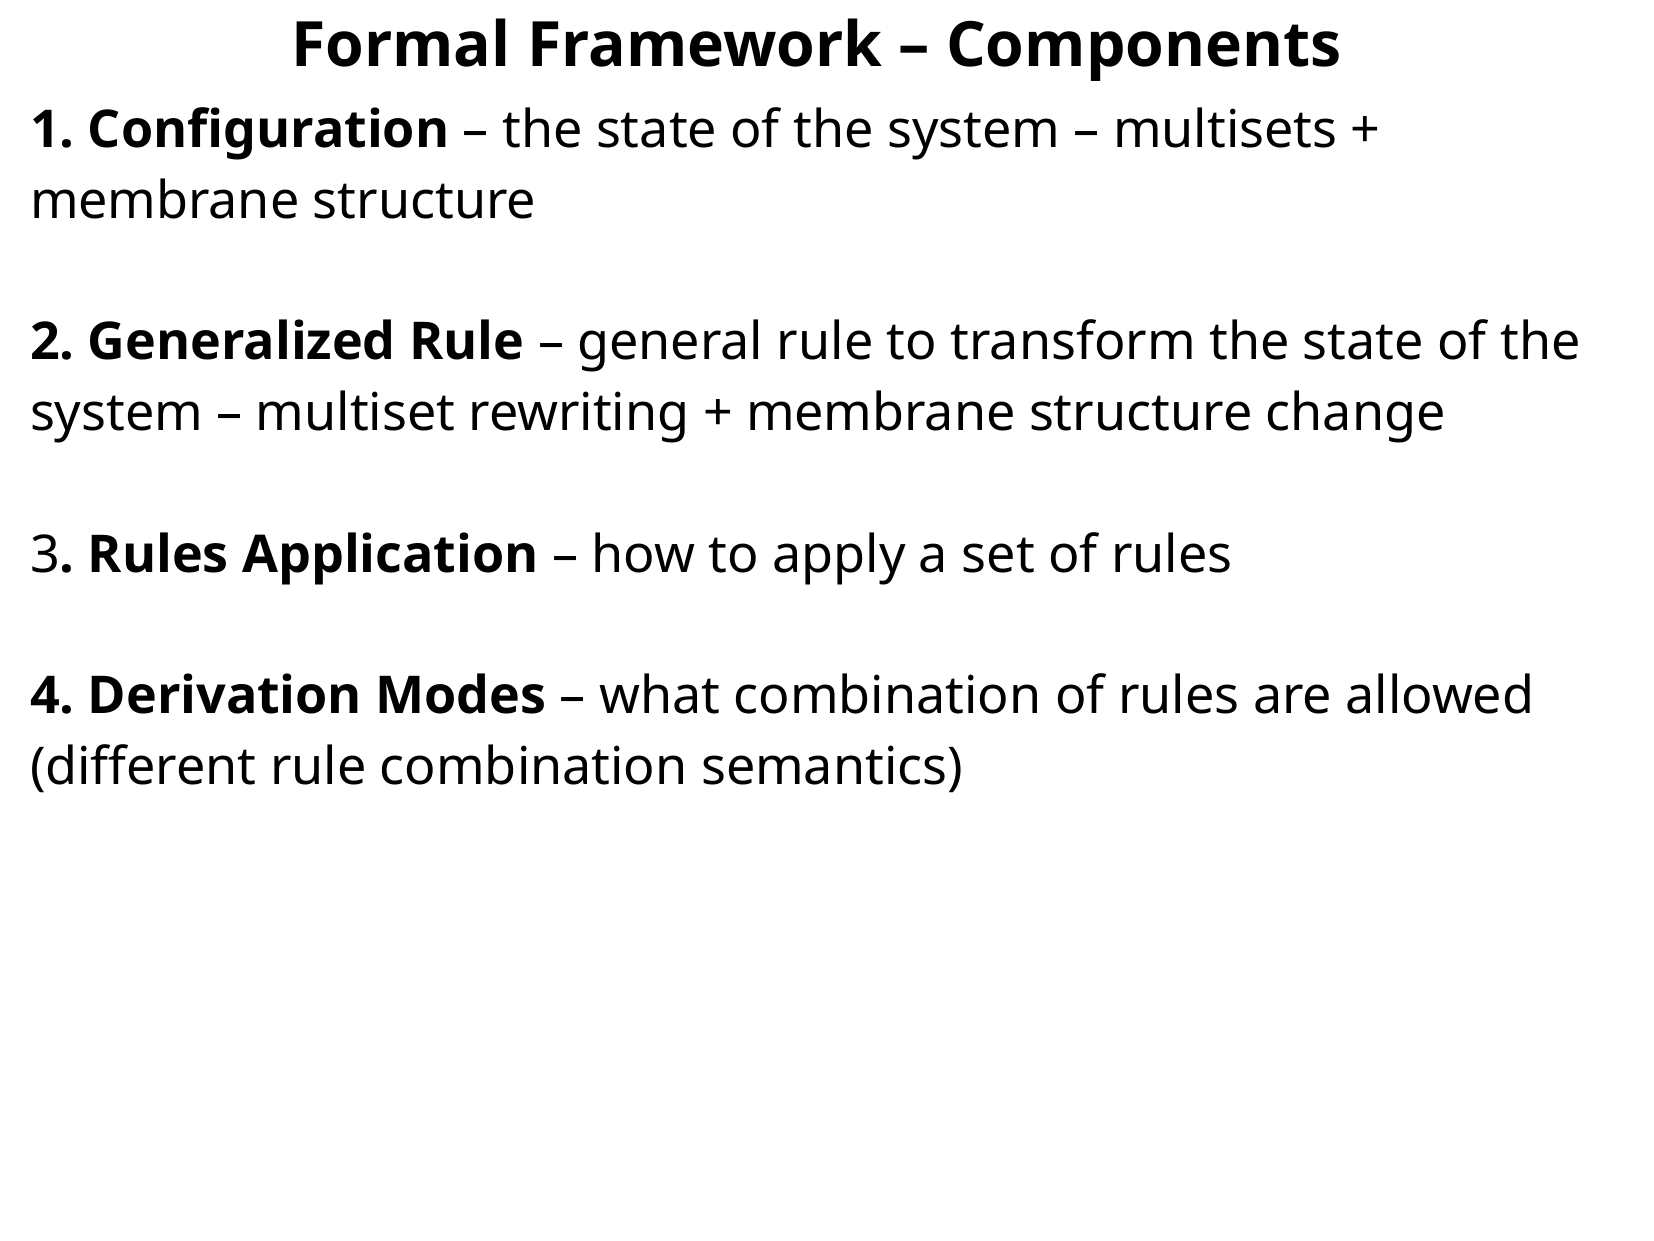

# Formal Framework – Components
1. Configuration – the state of the system – multisets + membrane structure
2. Generalized Rule – general rule to transform the state of the system – multiset rewriting + membrane structure change
3. Rules Application – how to apply a set of rules
4. Derivation Modes – what combination of rules are allowed (different rule combination semantics)